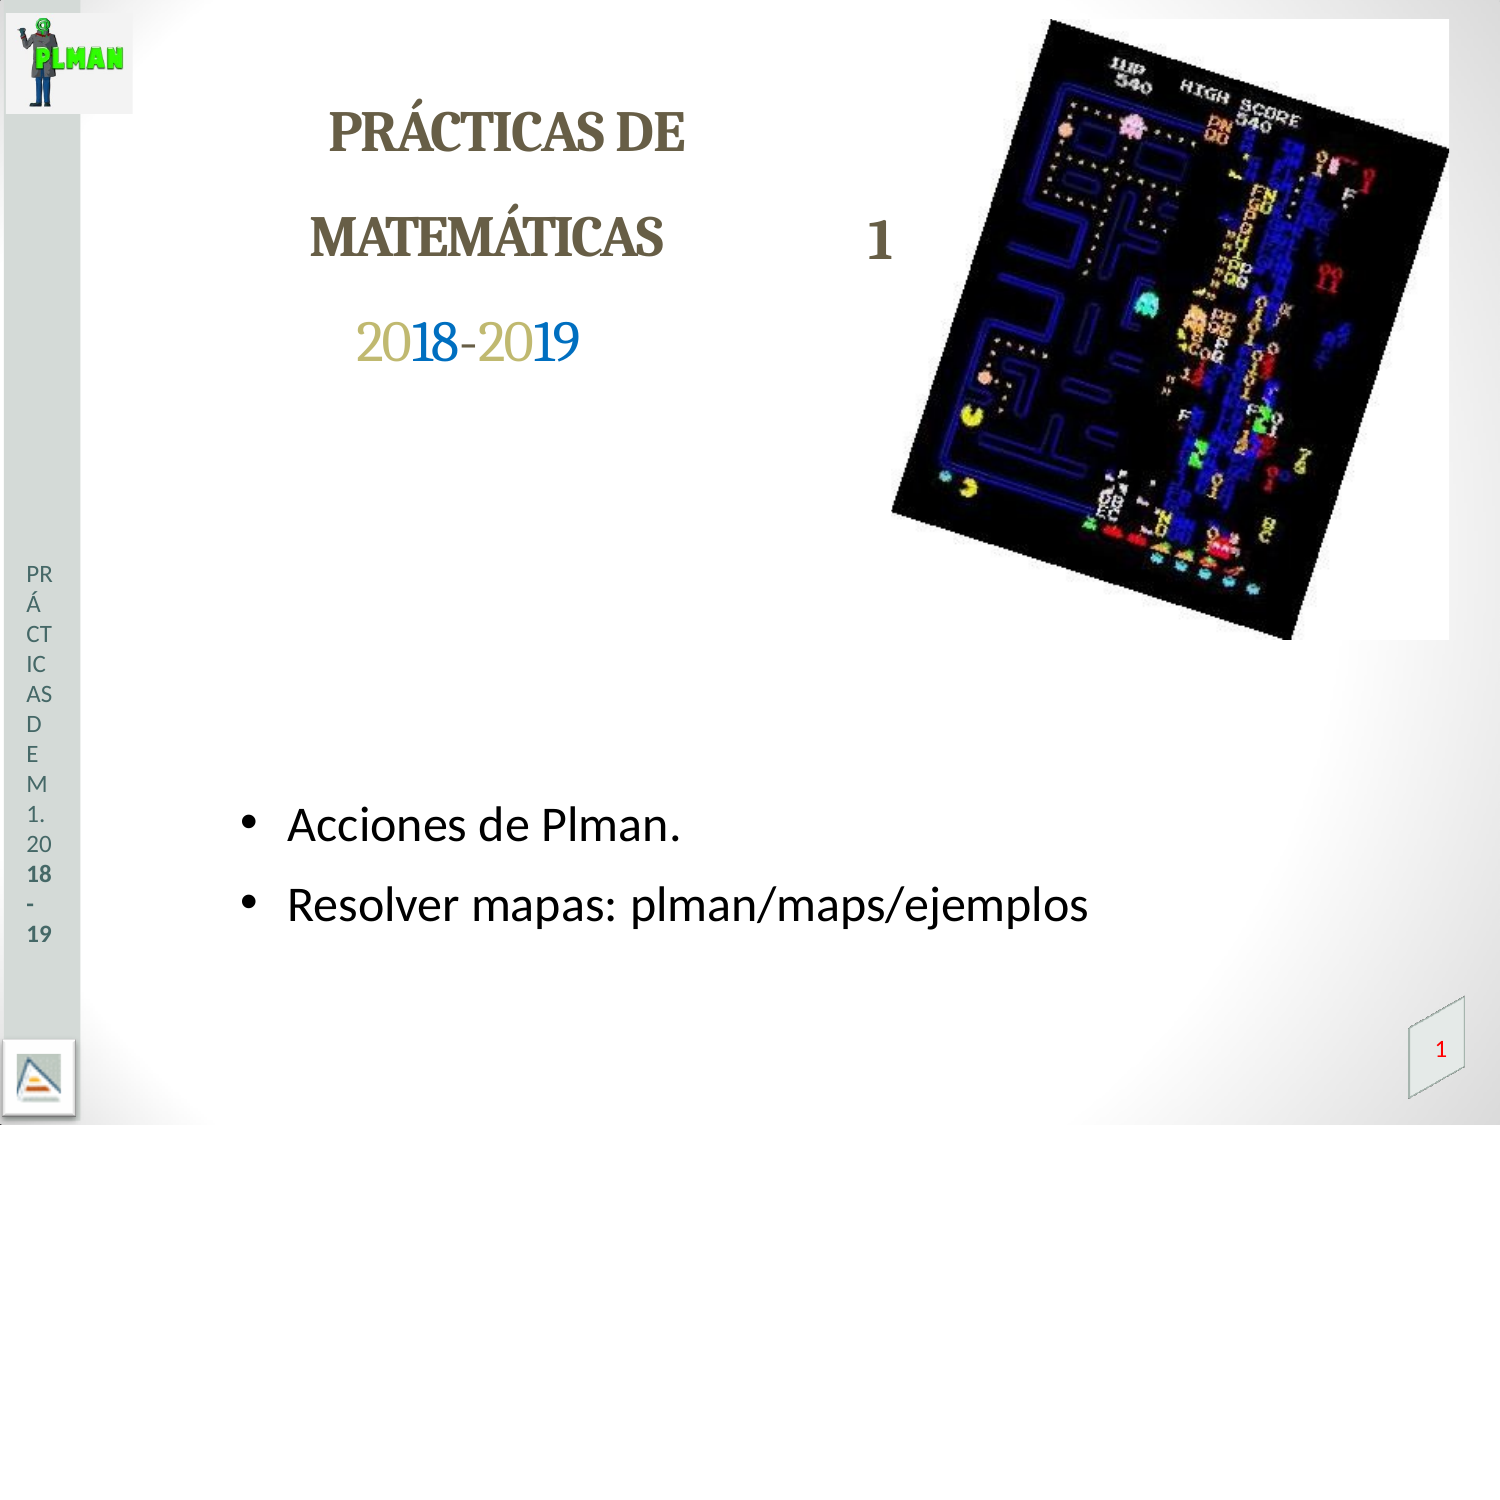

PRÁCTICAS DE MATEMÁTICAS
1
2018-2019
PRÁCTICAS DE M1. 2018-19
Acciones de Plman.
Resolver mapas: plman/maps/ejemplos